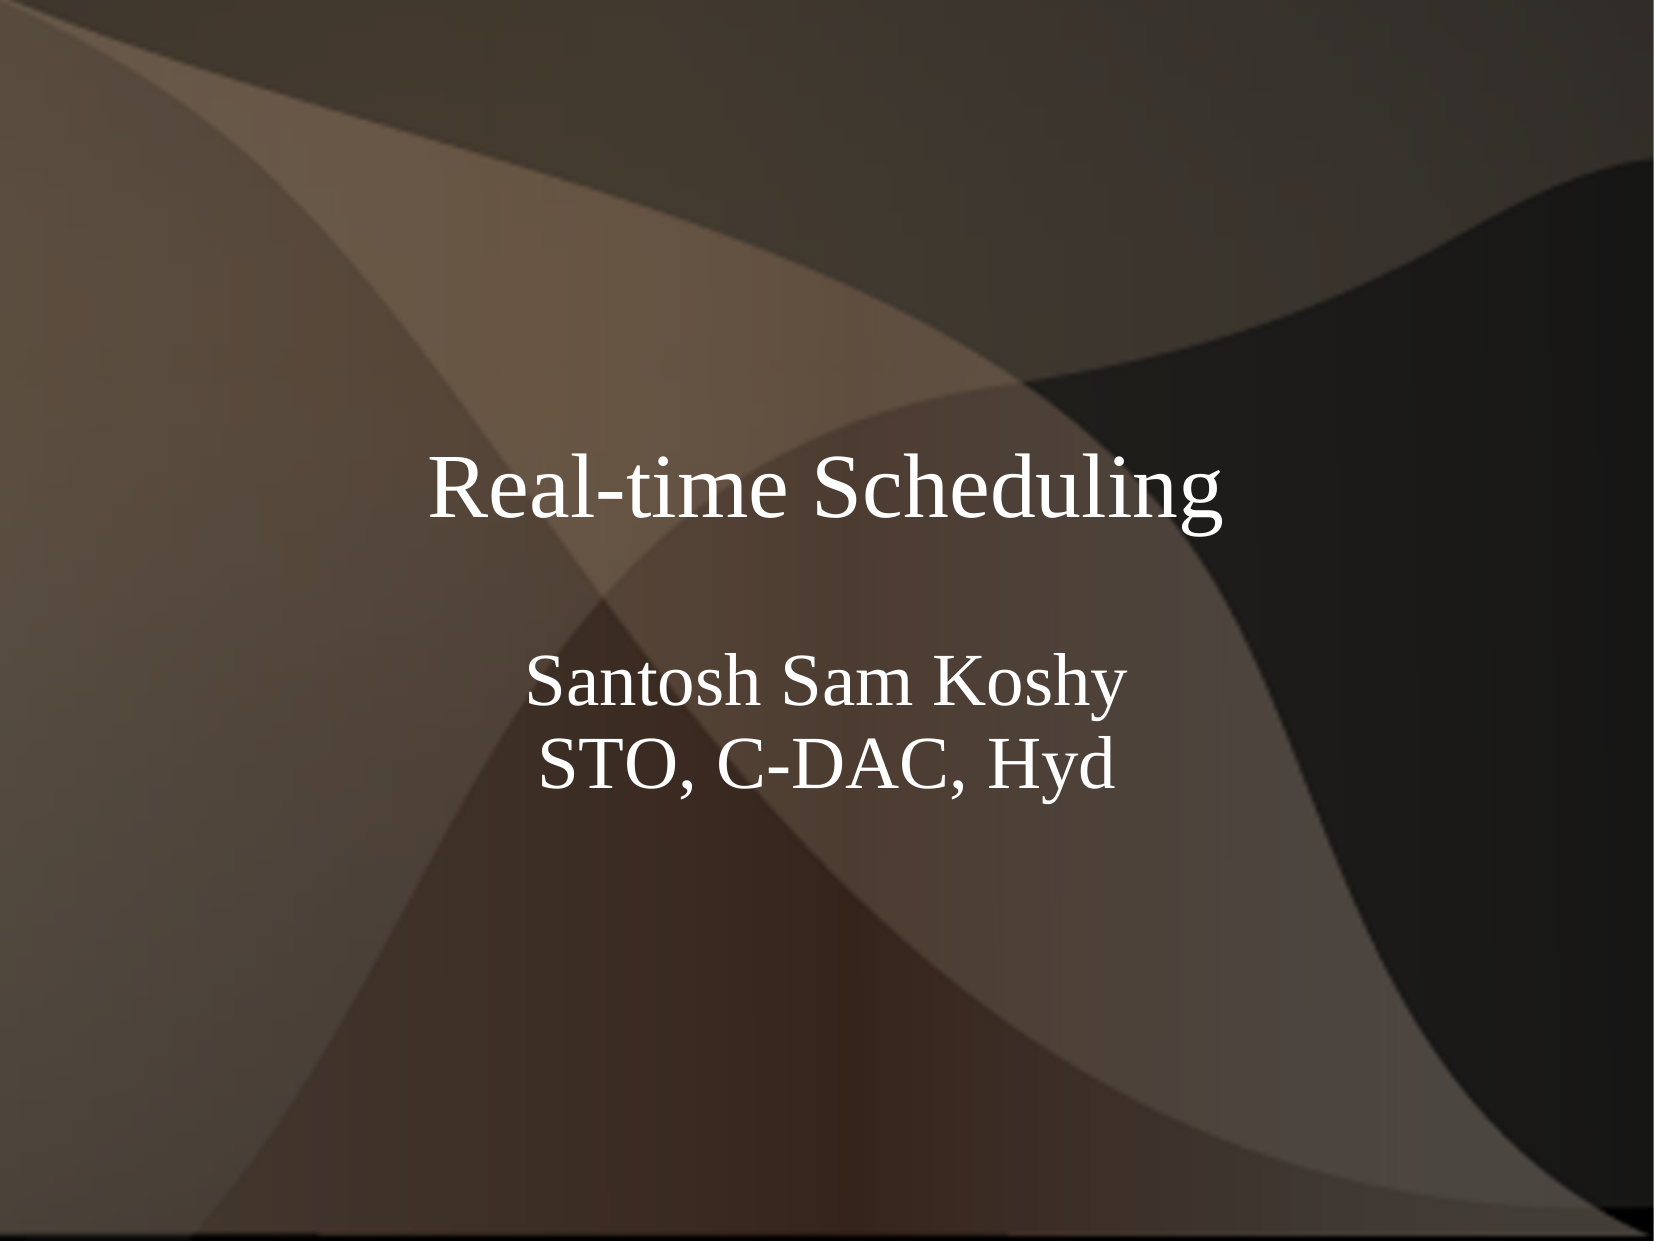

# Real-time Scheduling
Santosh Sam Koshy
STO, C-DAC, Hyd